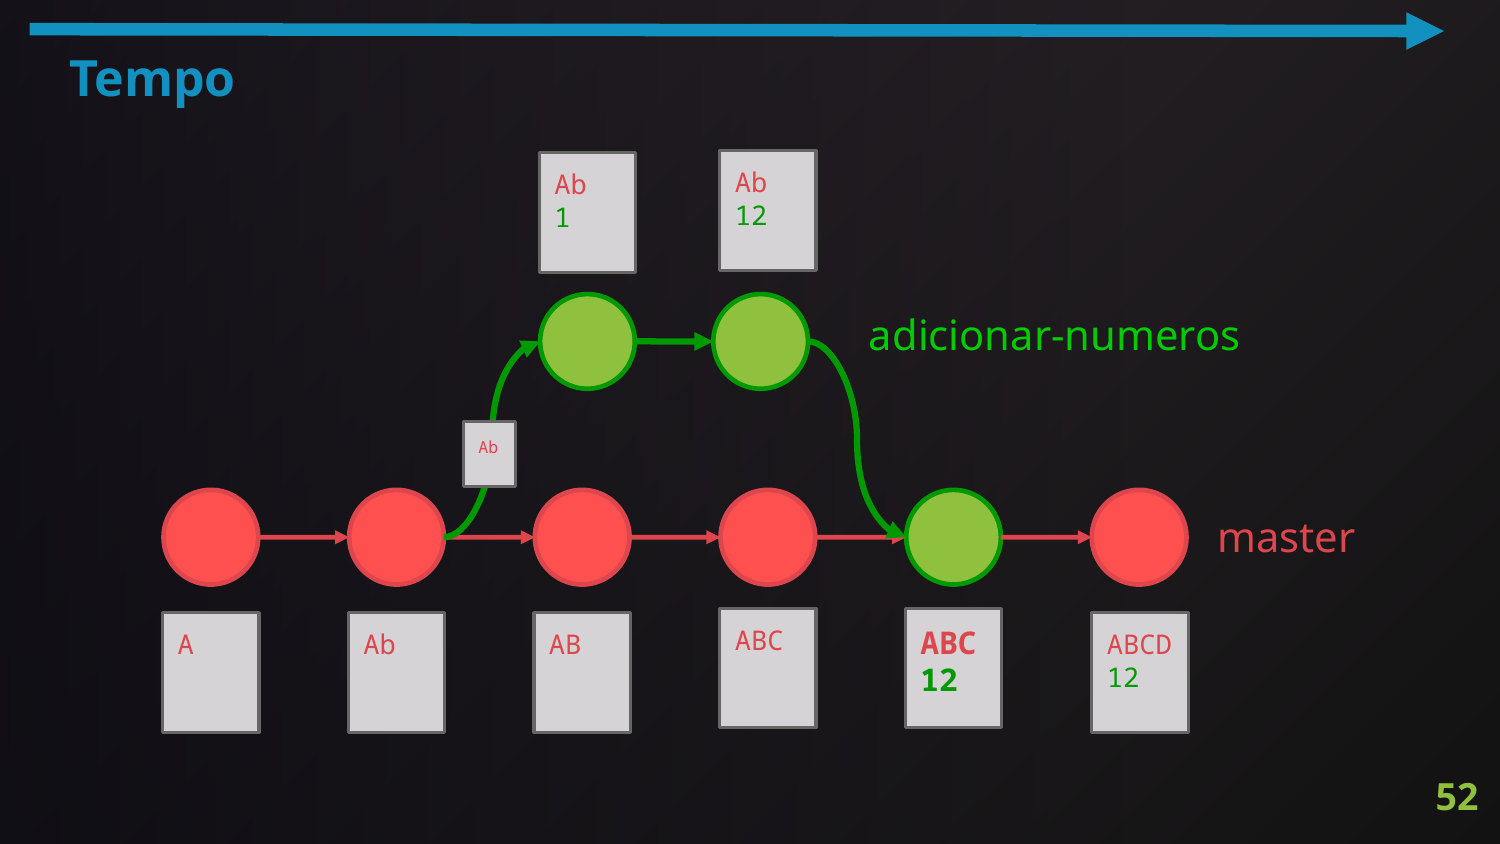

Tempo
Ab
12
Ab
1
adicionar-numeros
Ab
master
ABC
ABC
12
A
Ab
AB
ABCD
12